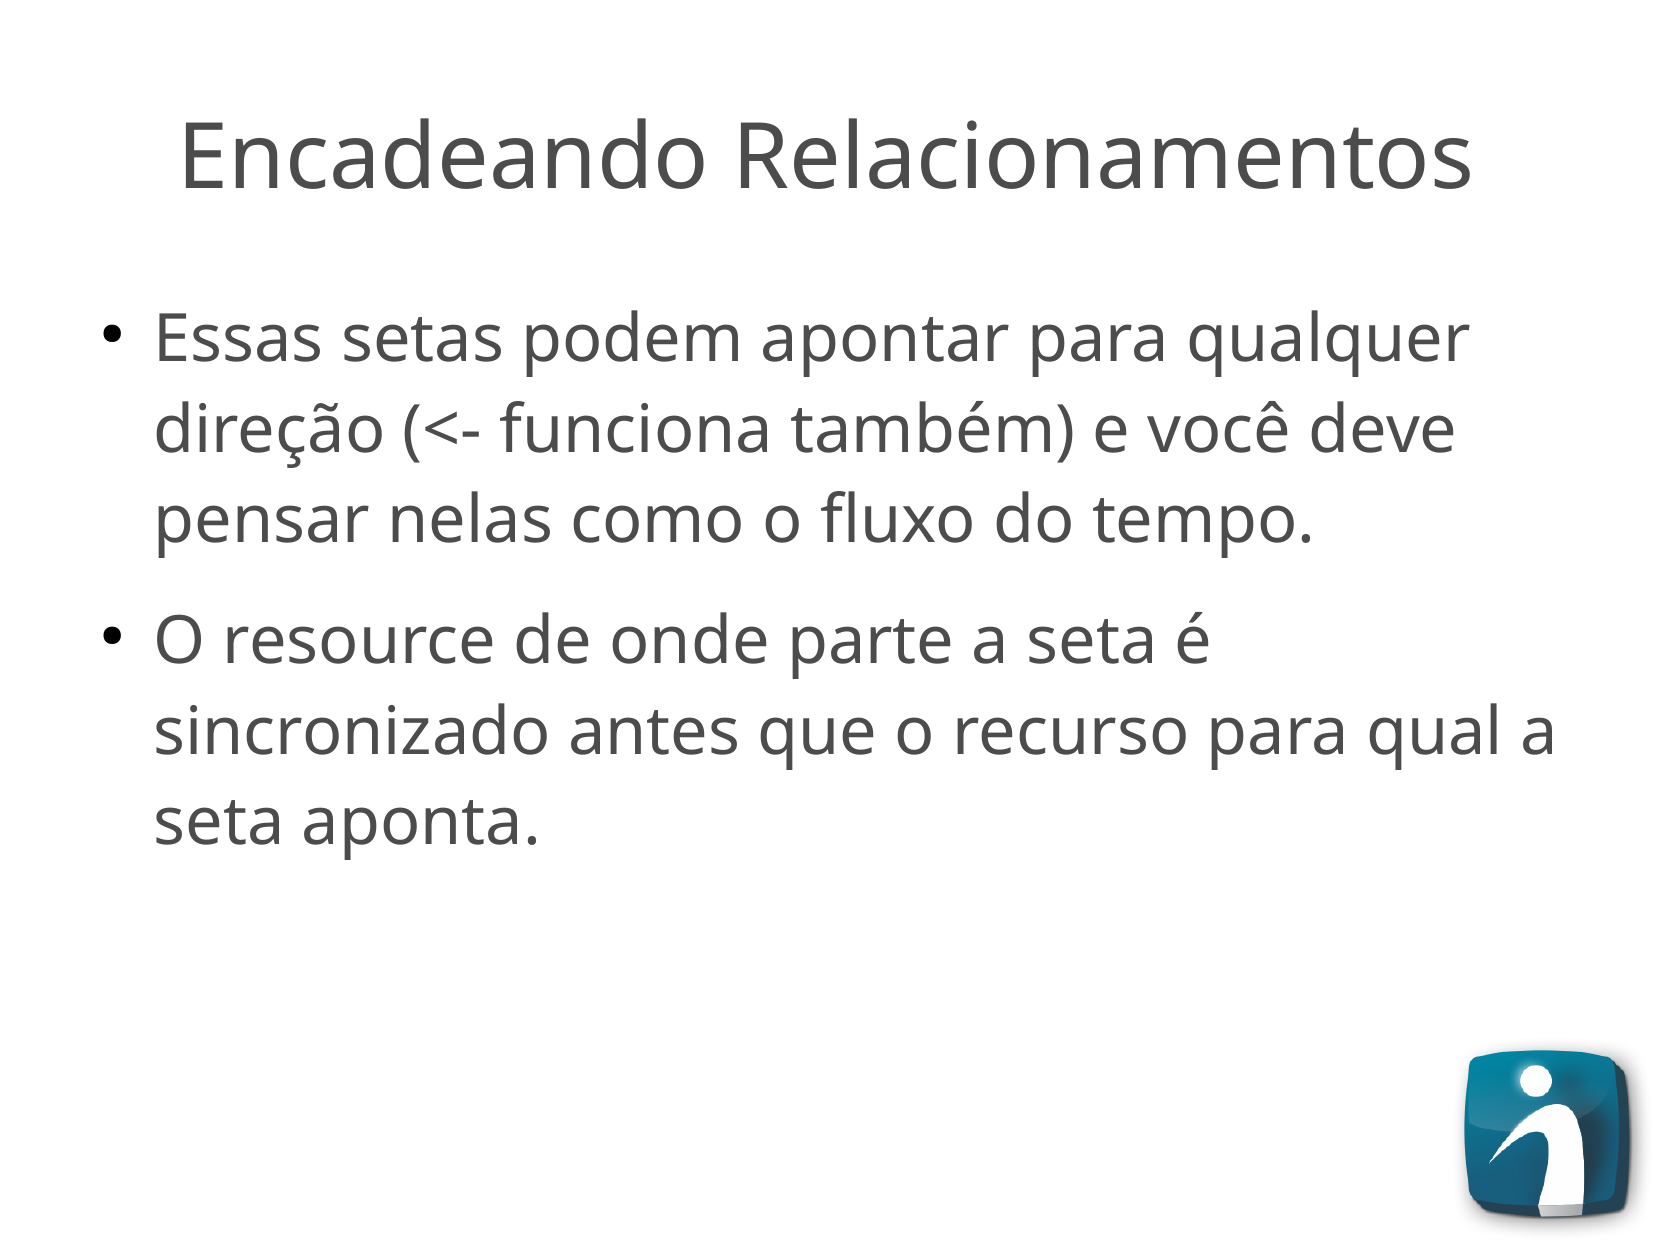

# Encadeando Relacionamentos
Essas setas podem apontar para qualquer direção (<- funciona também) e você deve pensar nelas como o fluxo do tempo.
O resource de onde parte a seta é sincronizado antes que o recurso para qual a seta aponta.